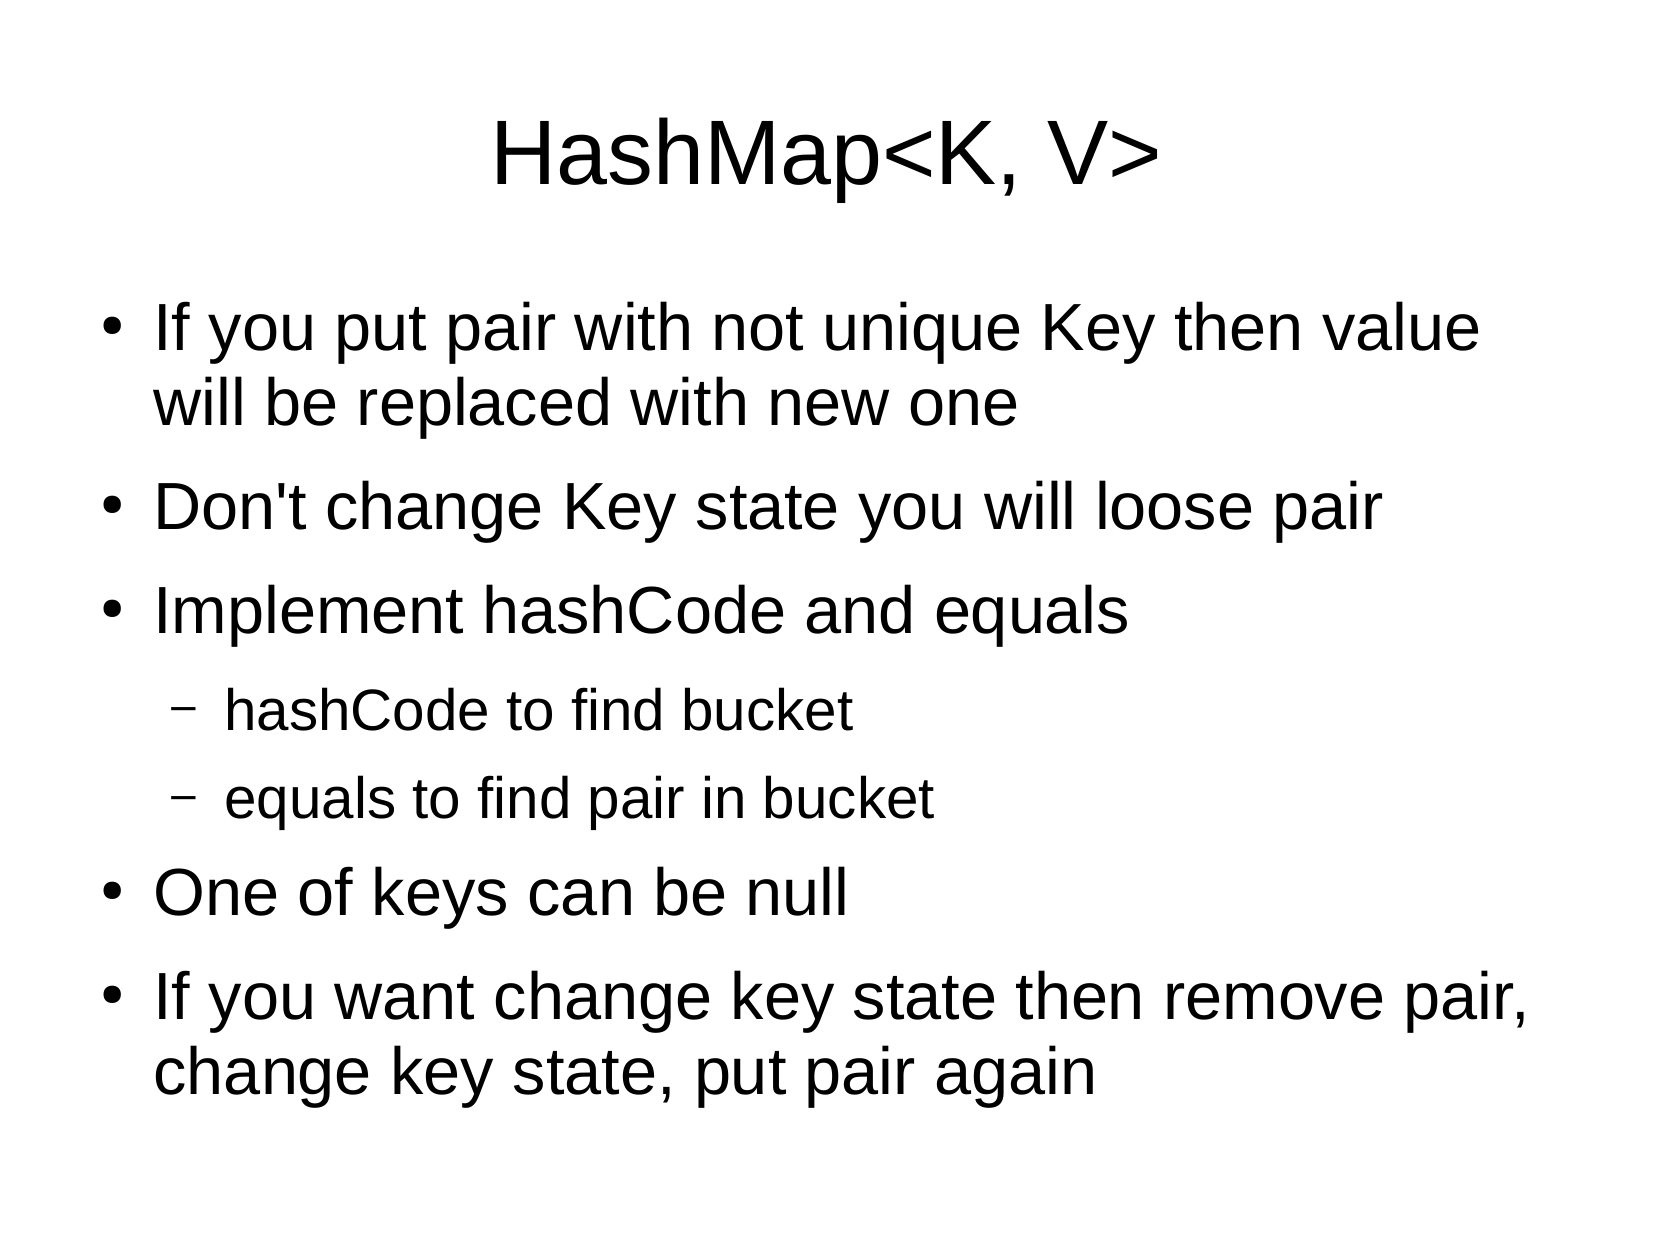

# HashMap<K, V>
If you put pair with not unique Key then value will be replaced with new one
Don't change Key state you will loose pair
Implement hashCode and equals
hashCode to find bucket
equals to find pair in bucket
One of keys can be null
If you want change key state then remove pair, change key state, put pair again